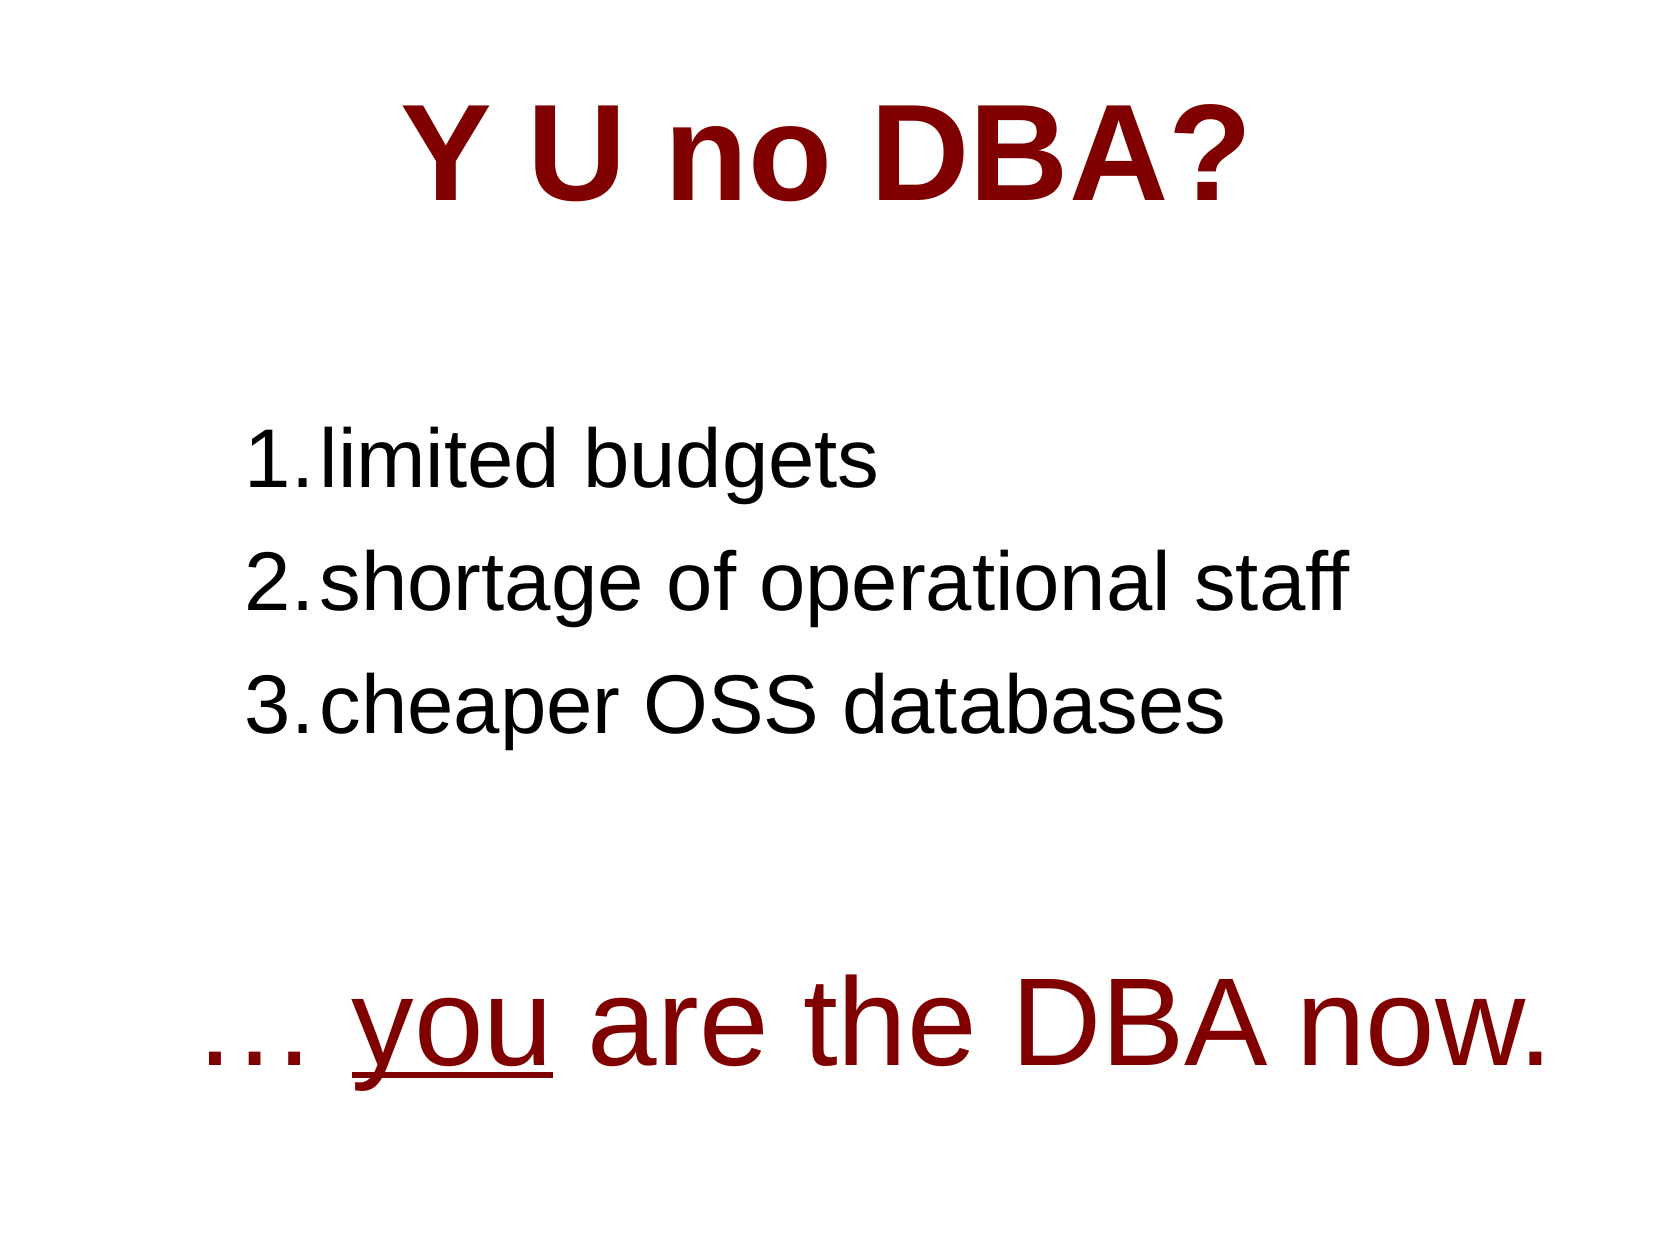

# Y U no DBA?
limited budgets
shortage of operational staff
cheaper OSS databases
… you are the DBA now.